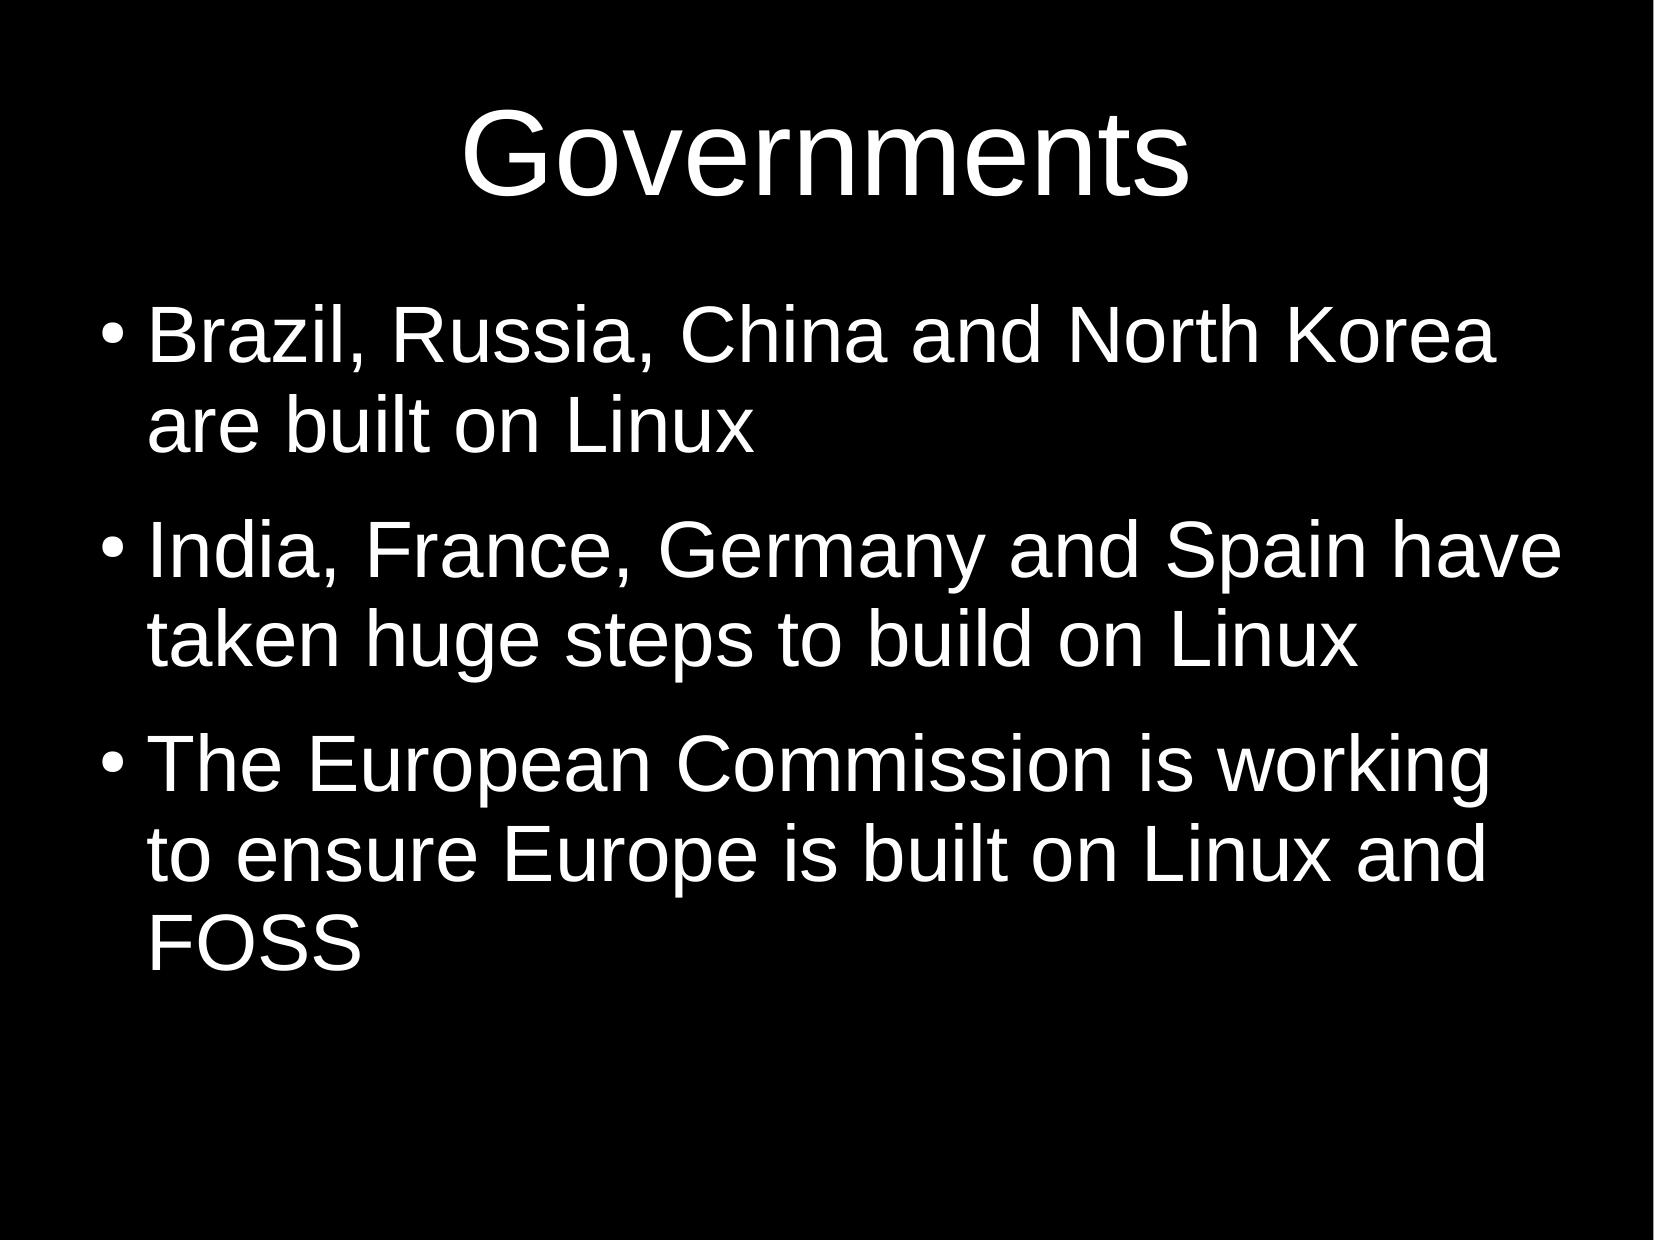

# Governments
Brazil, Russia, China and North Korea are built on Linux
India, France, Germany and Spain have taken huge steps to build on Linux
The European Commission is working to ensure Europe is built on Linux and FOSS